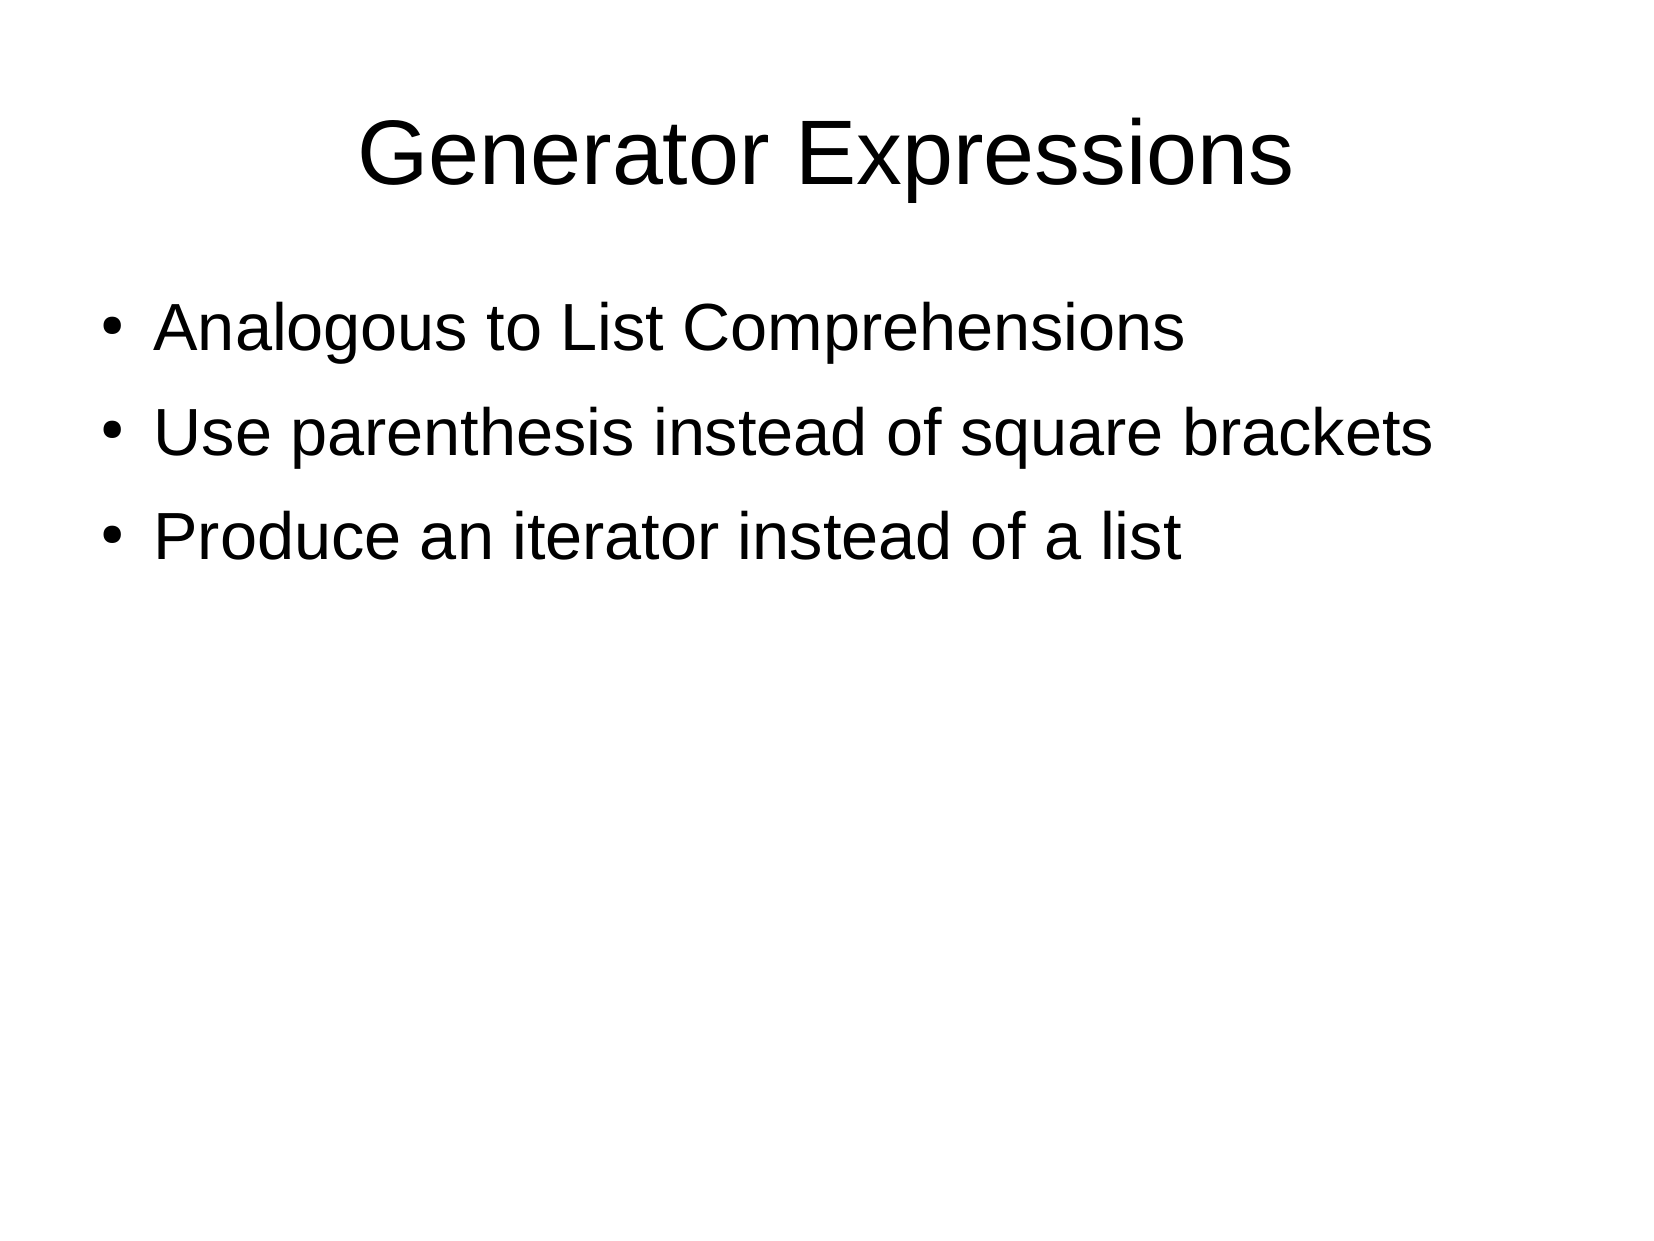

# Generator Expressions
Analogous to List Comprehensions
Use parenthesis instead of square brackets
Produce an iterator instead of a list